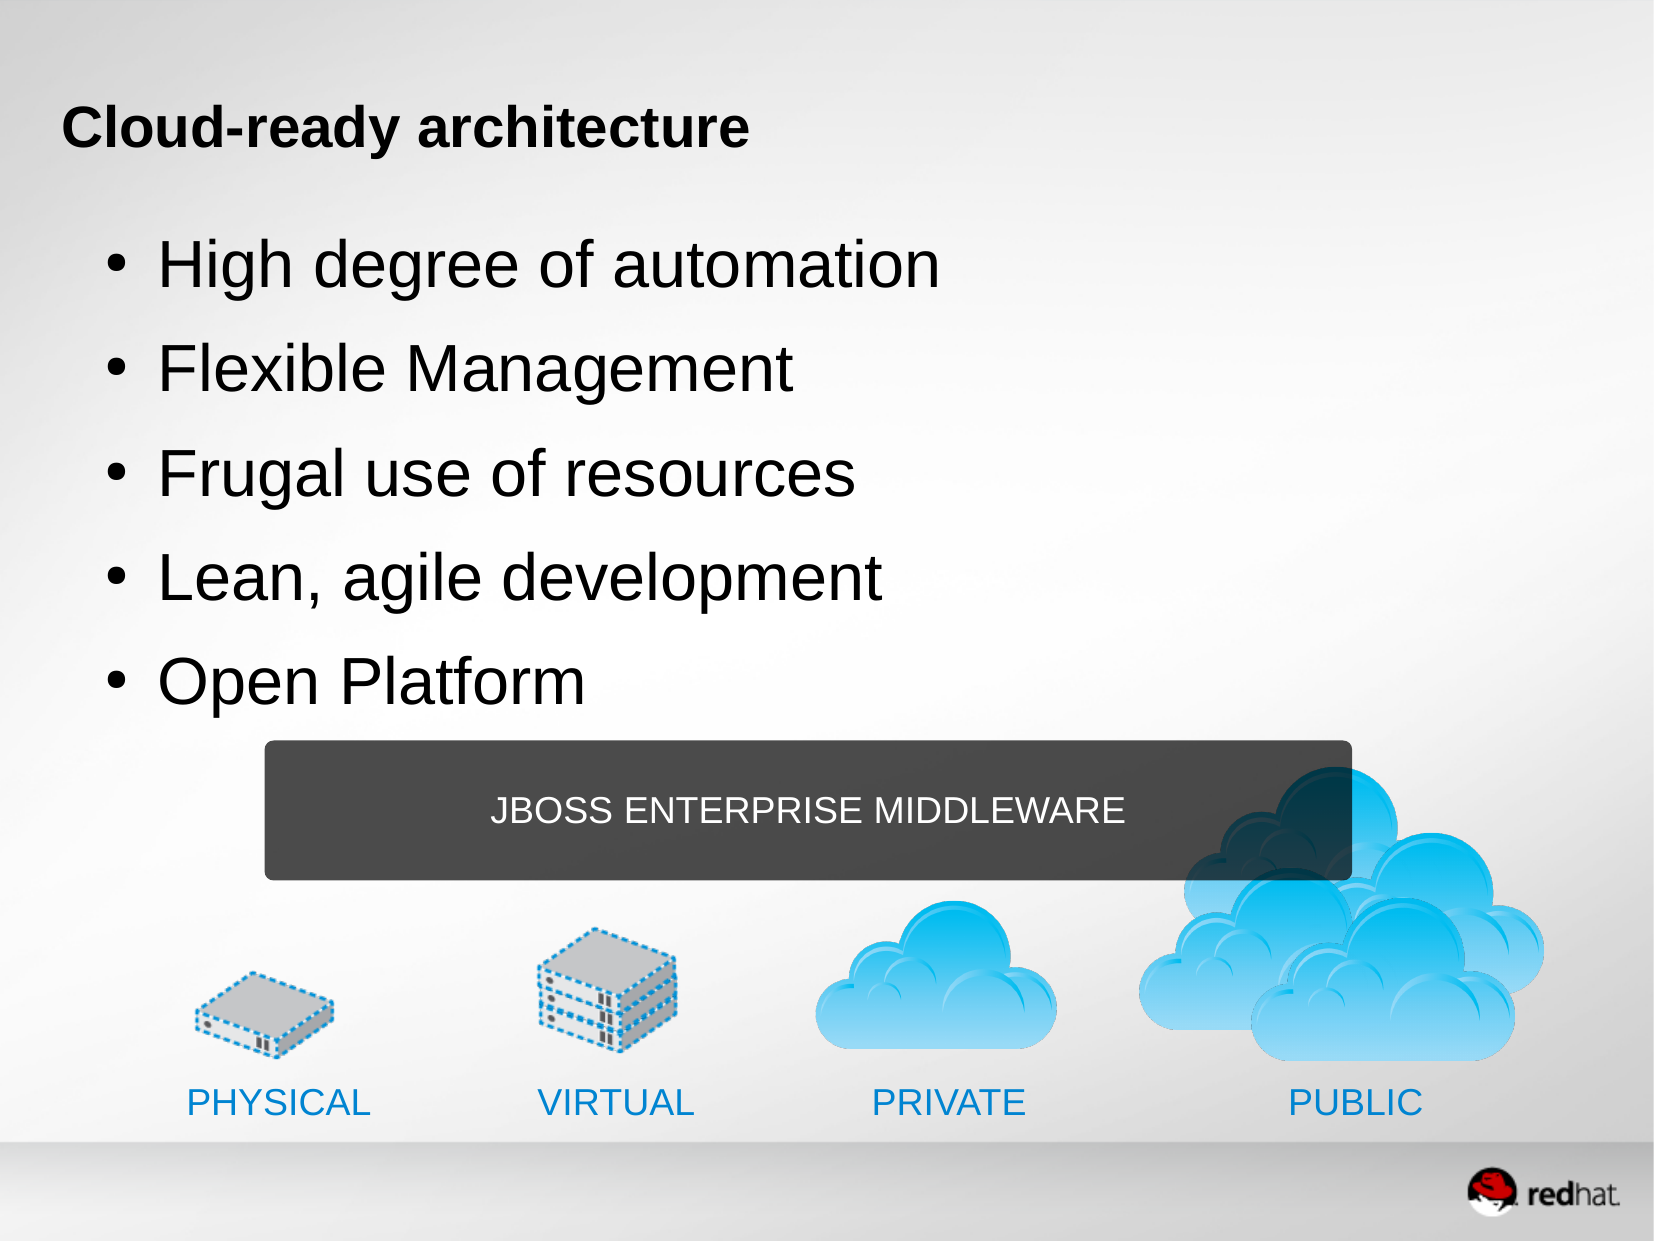

Cloud-ready architecture
# High degree of automation
Flexible Management
Frugal use of resources
Lean, agile development
Open Platform
JBOSS ENTERPRISE MIDDLEWARE
PHYSICAL VIRTUAL PRIVATE PUBLIC